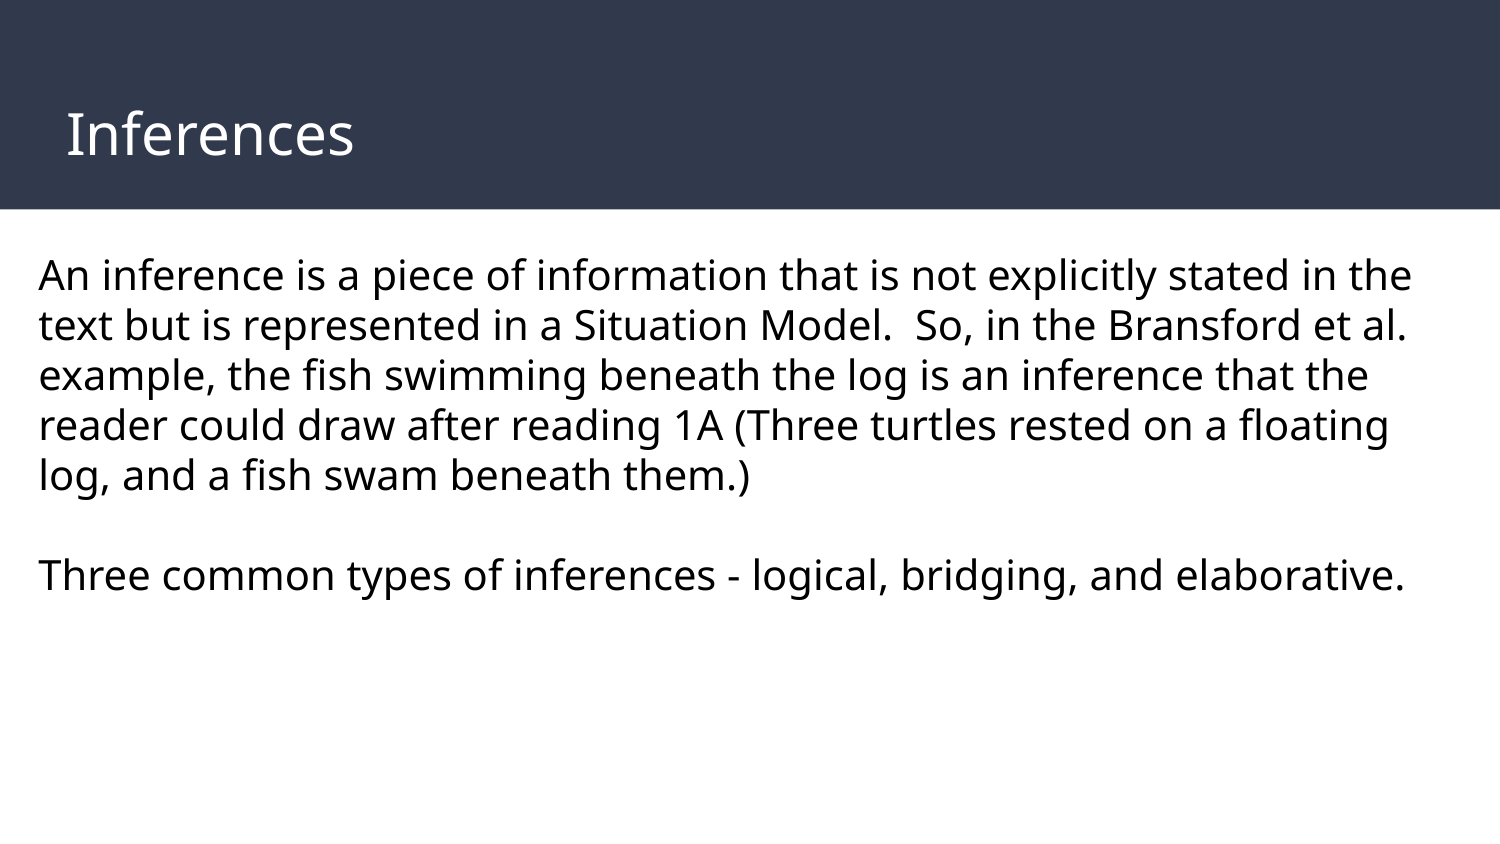

# Inferences
An inference is a piece of information that is not explicitly stated in the text but is represented in a Situation Model. So, in the Bransford et al. example, the fish swimming beneath the log is an inference that the reader could draw after reading 1A (Three turtles rested on a floating log, and a fish swam beneath them.)
Three common types of inferences - logical, bridging, and elaborative.